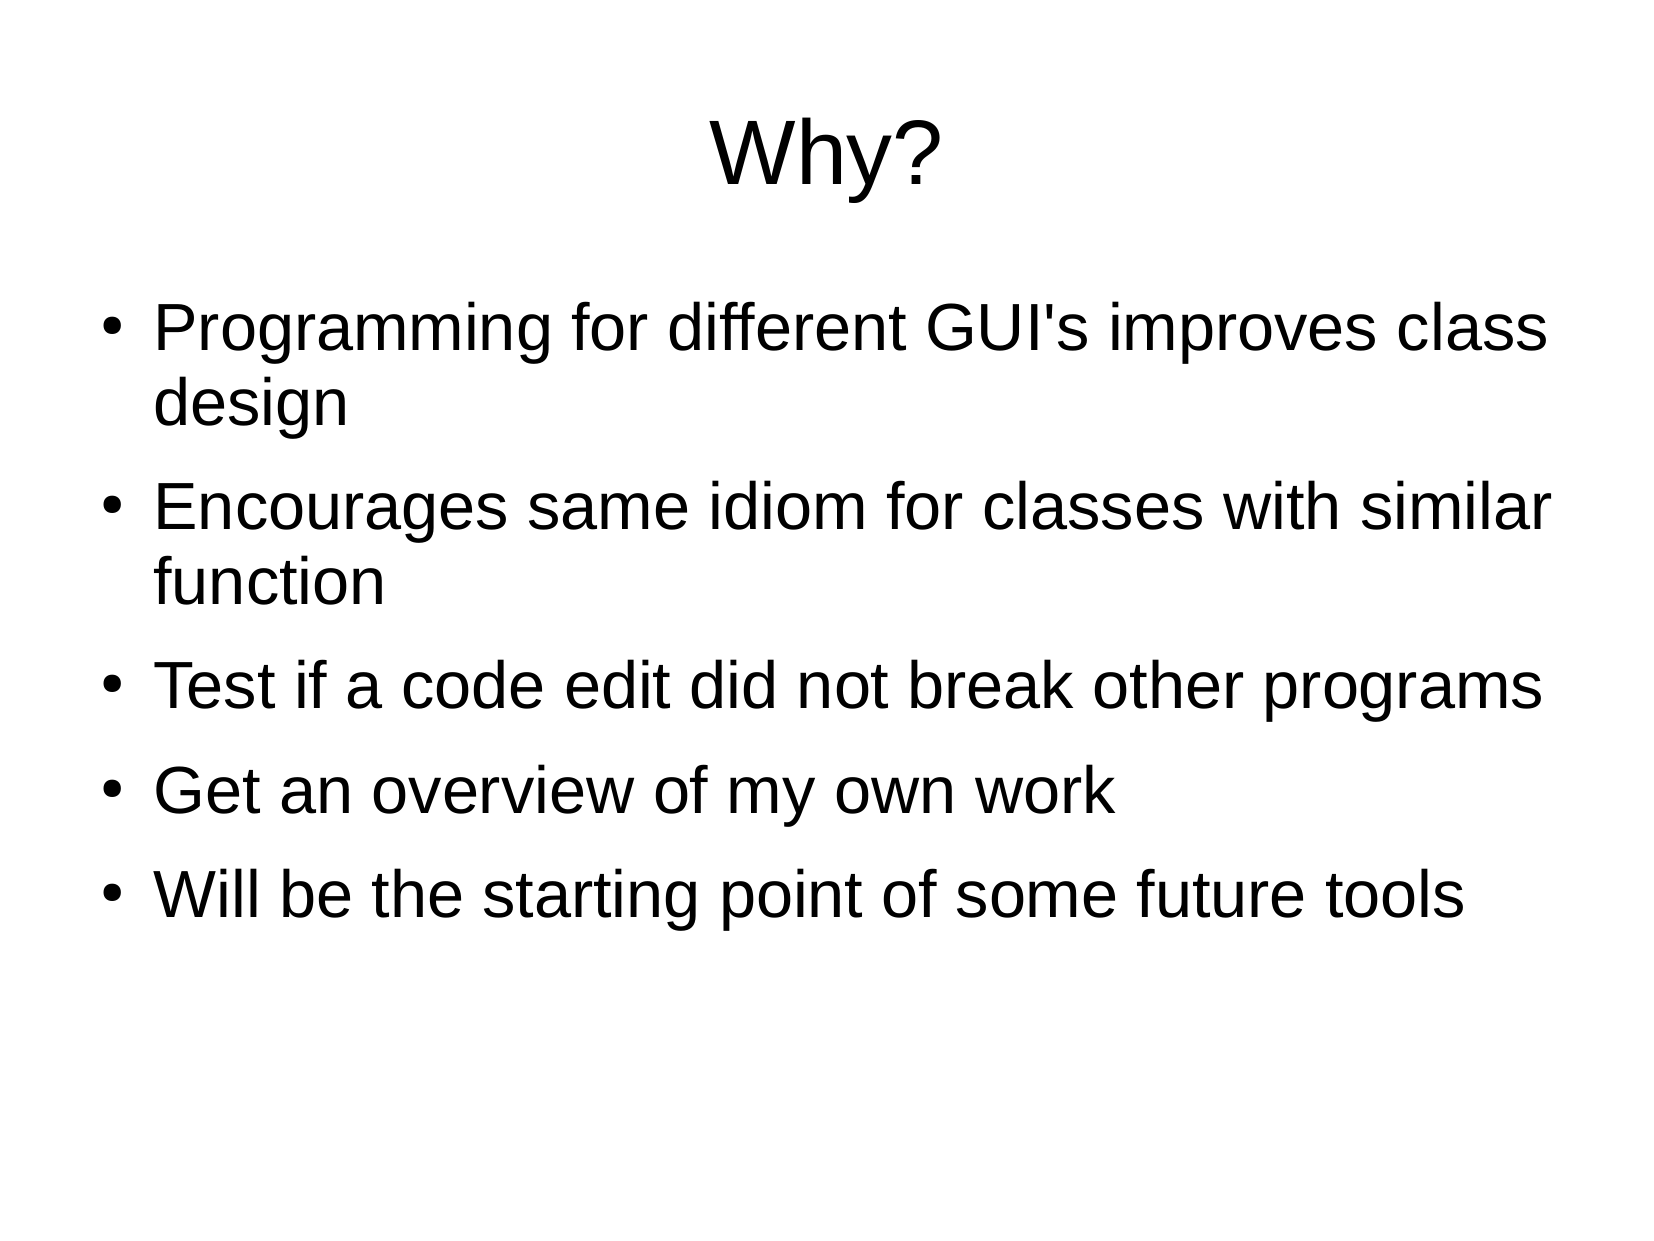

# Why?
Programming for different GUI's improves class design
Encourages same idiom for classes with similar function
Test if a code edit did not break other programs
Get an overview of my own work
Will be the starting point of some future tools